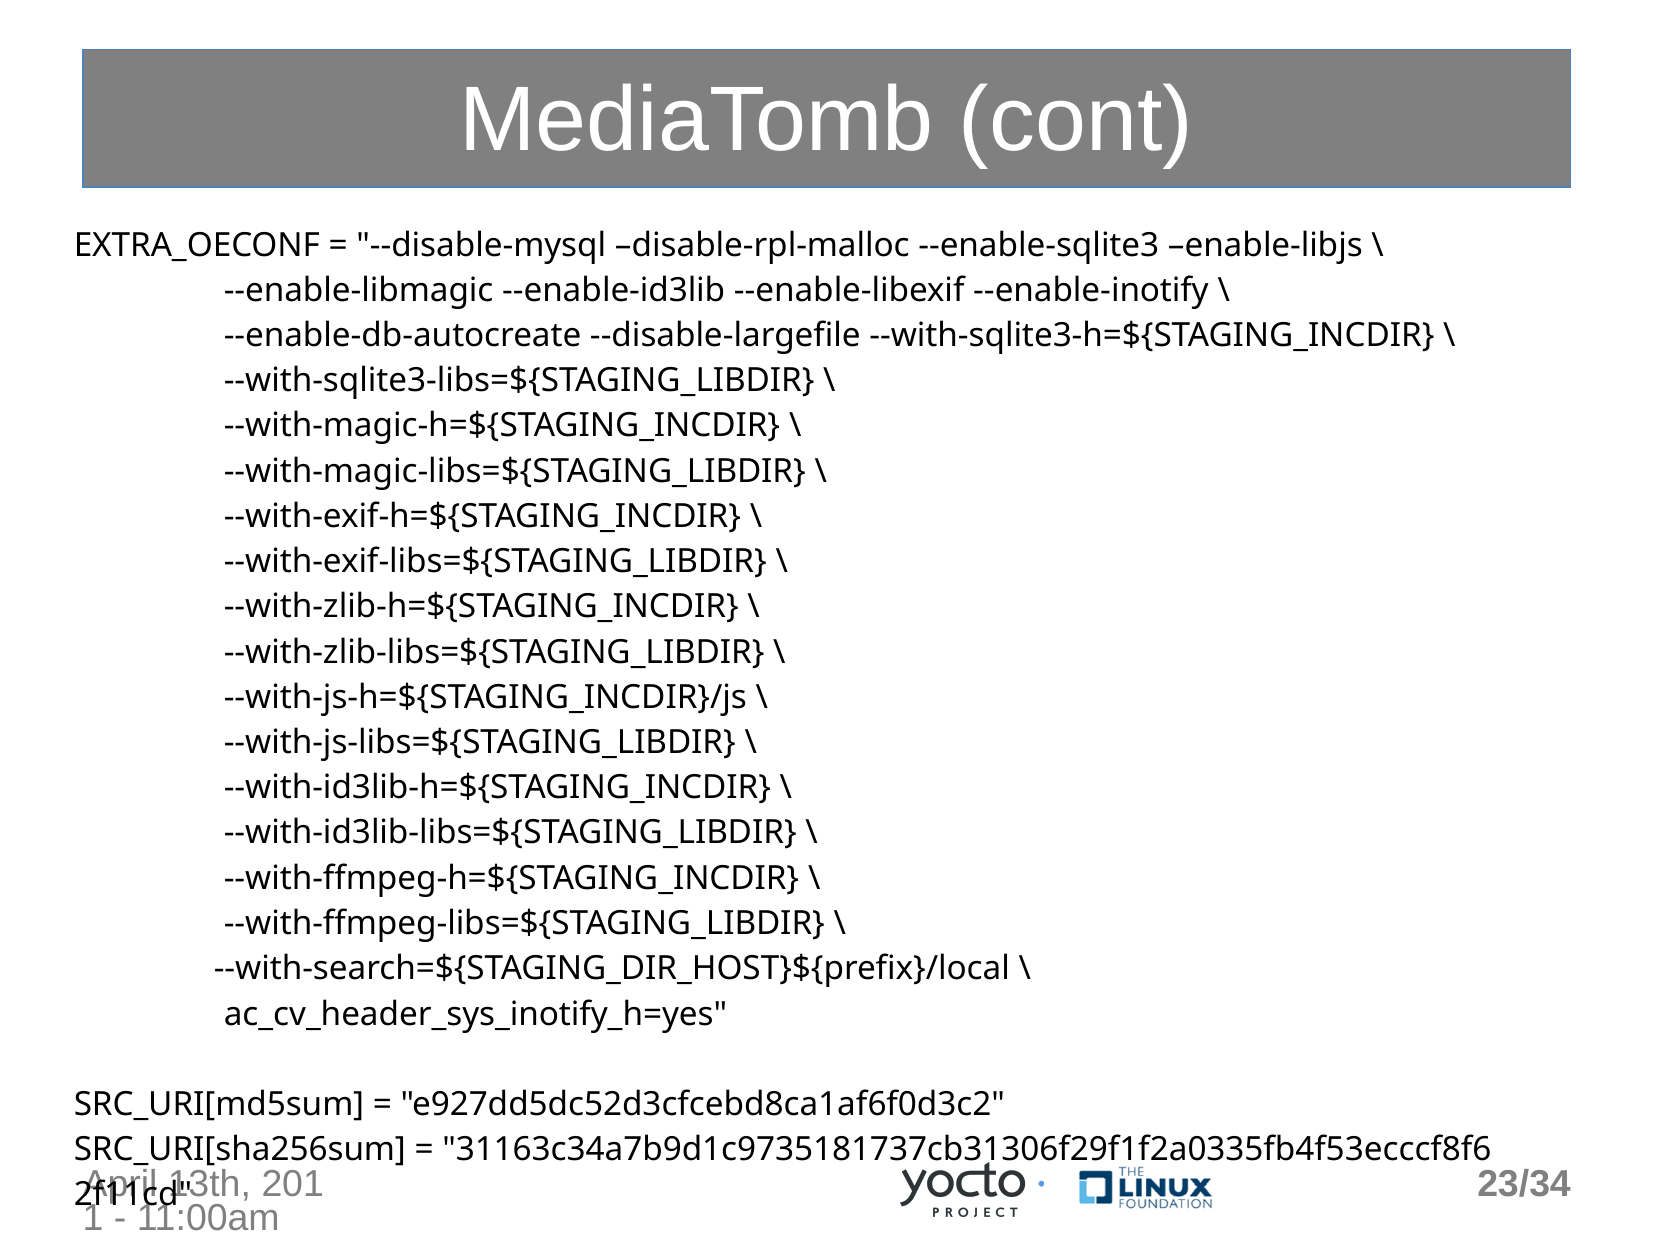

# MediaTomb (cont)
EXTRA_OECONF = "--disable-mysql –disable-rpl-malloc --enable-sqlite3 –enable-libjs \
		--enable-libmagic --enable-id3lib --enable-libexif --enable-inotify \
		--enable-db-autocreate --disable-largefile --with-sqlite3-h=${STAGING_INCDIR} \
		--with-sqlite3-libs=${STAGING_LIBDIR} \
		--with-magic-h=${STAGING_INCDIR} \
		--with-magic-libs=${STAGING_LIBDIR} \
		--with-exif-h=${STAGING_INCDIR} \
		--with-exif-libs=${STAGING_LIBDIR} \
		--with-zlib-h=${STAGING_INCDIR} \
		--with-zlib-libs=${STAGING_LIBDIR} \
		--with-js-h=${STAGING_INCDIR}/js \
		--with-js-libs=${STAGING_LIBDIR} \
		--with-id3lib-h=${STAGING_INCDIR} \
		--with-id3lib-libs=${STAGING_LIBDIR} \
		--with-ffmpeg-h=${STAGING_INCDIR} \
		--with-ffmpeg-libs=${STAGING_LIBDIR} \
 --with-search=${STAGING_DIR_HOST}${prefix}/local \
		ac_cv_header_sys_inotify_h=yes"
SRC_URI[md5sum] = "e927dd5dc52d3cfcebd8ca1af6f0d3c2"
SRC_URI[sha256sum] = "31163c34a7b9d1c9735181737cb31306f29f1f2a0335fb4f53ecccf8f6
2f11cd"
April 13th, 2011 - 11:00am
23